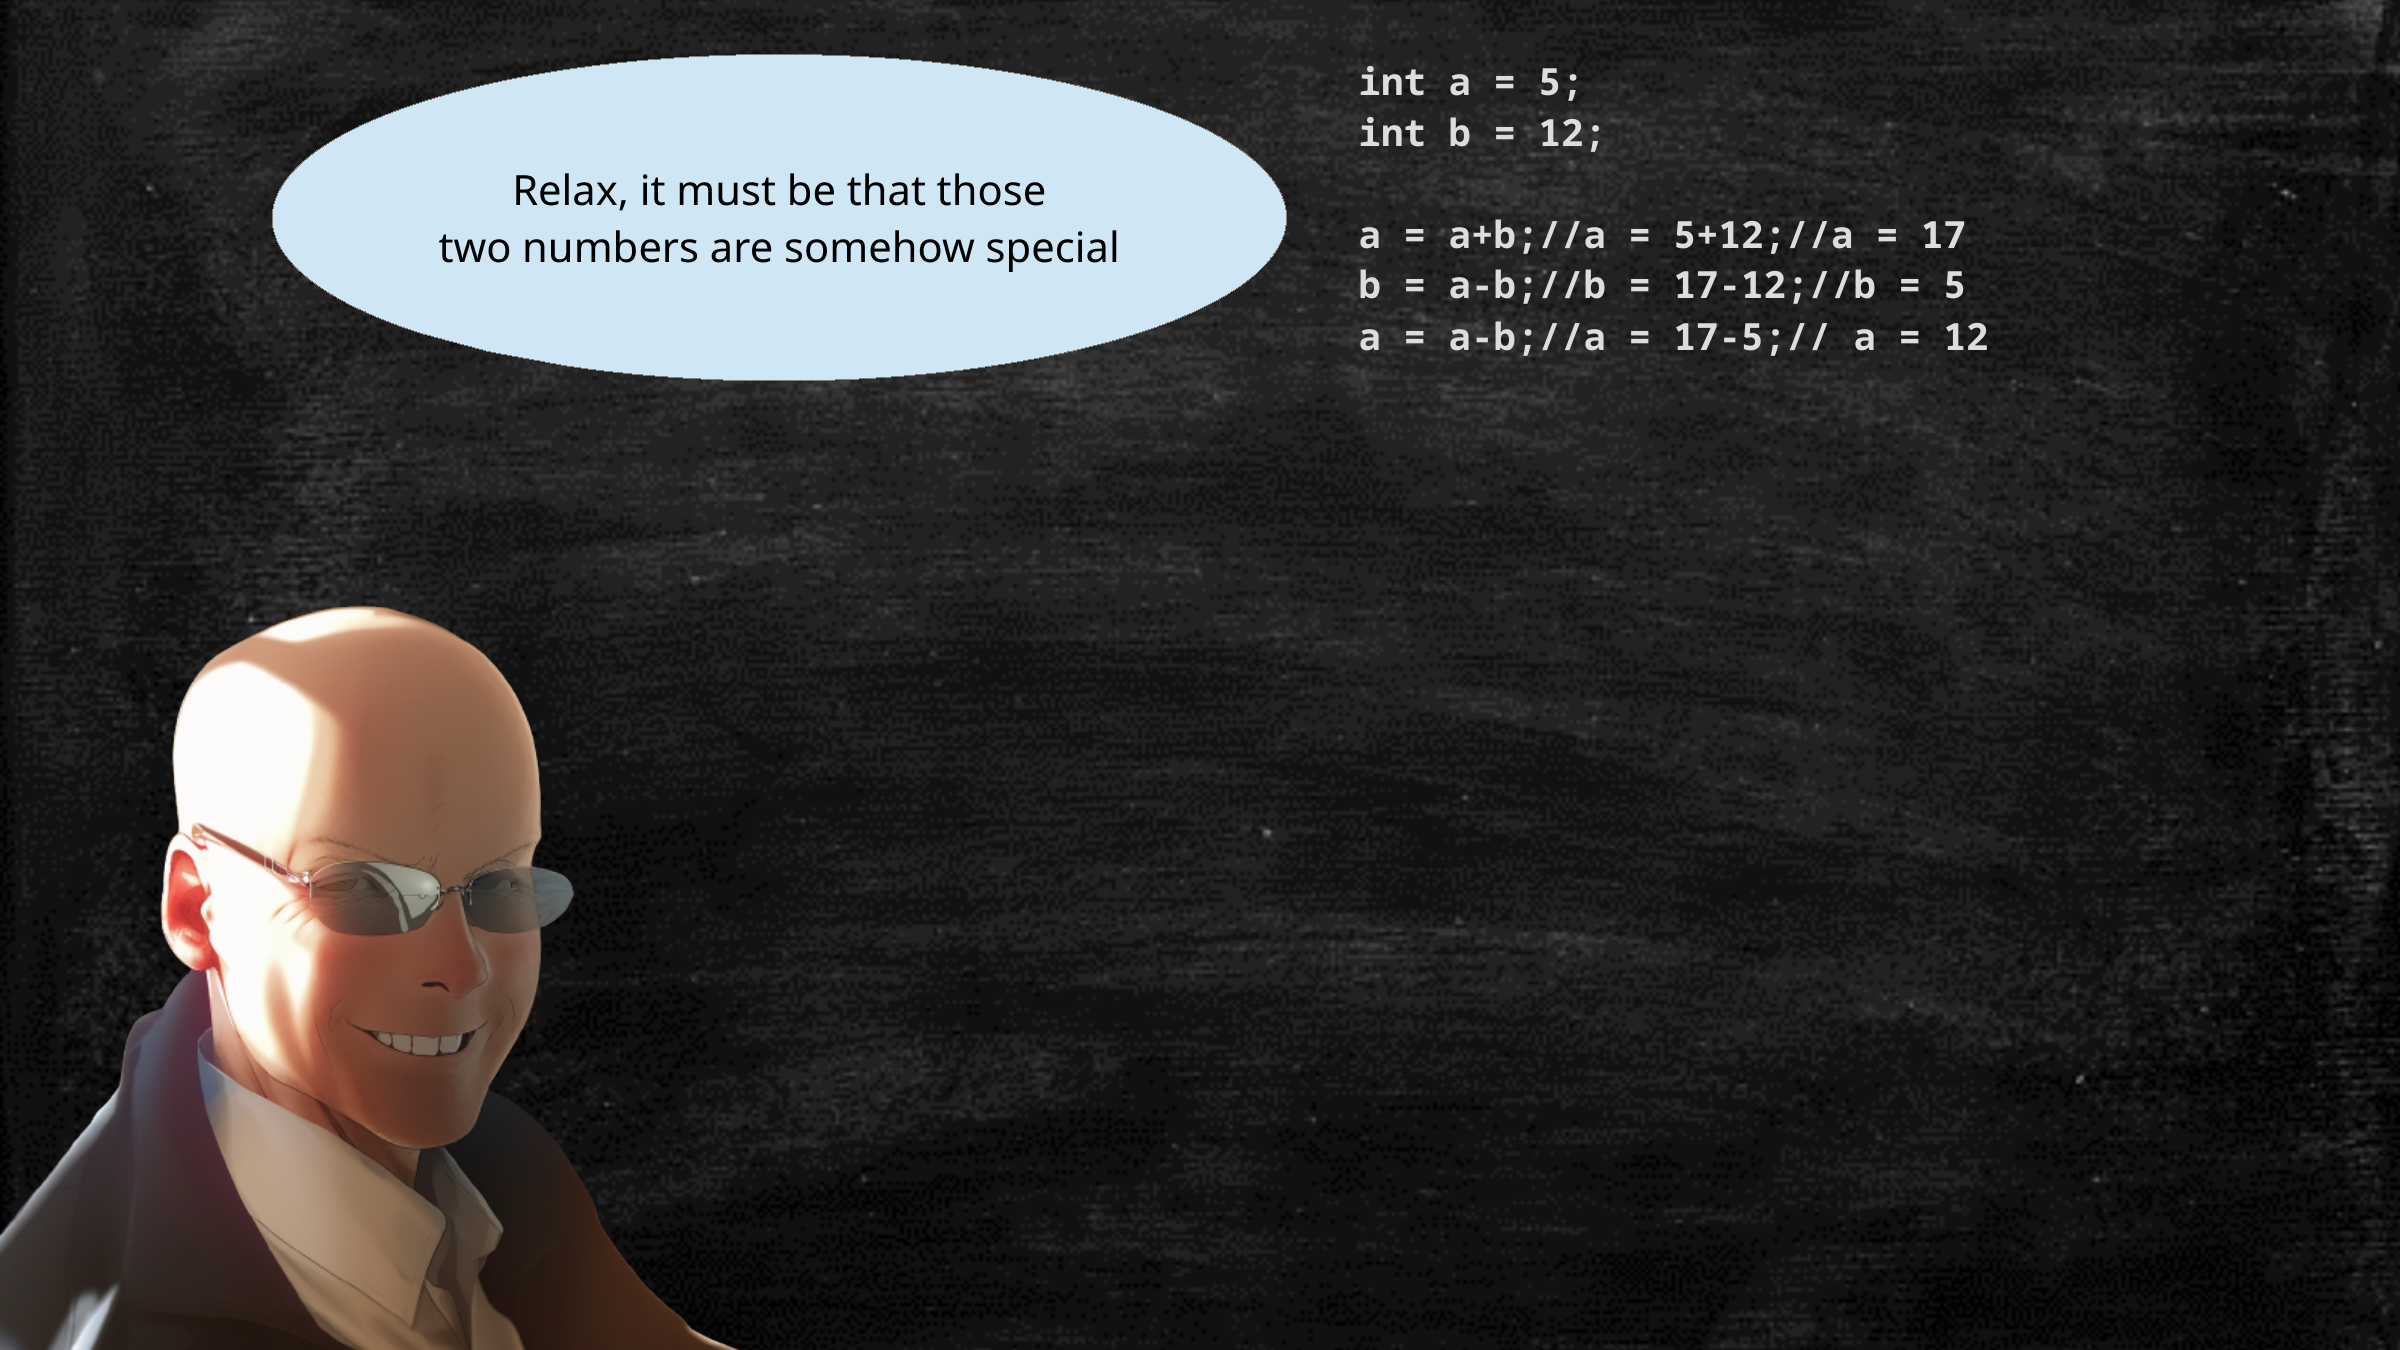

int a = 5;
int b = 12;
a = a+b;//a = 5+12;//a = 17
b = a-b;//b = 17-12;//b = 5
a = a-b;//a = 17-5;// a = 12
Relax, it must be that those
two numbers are somehow special